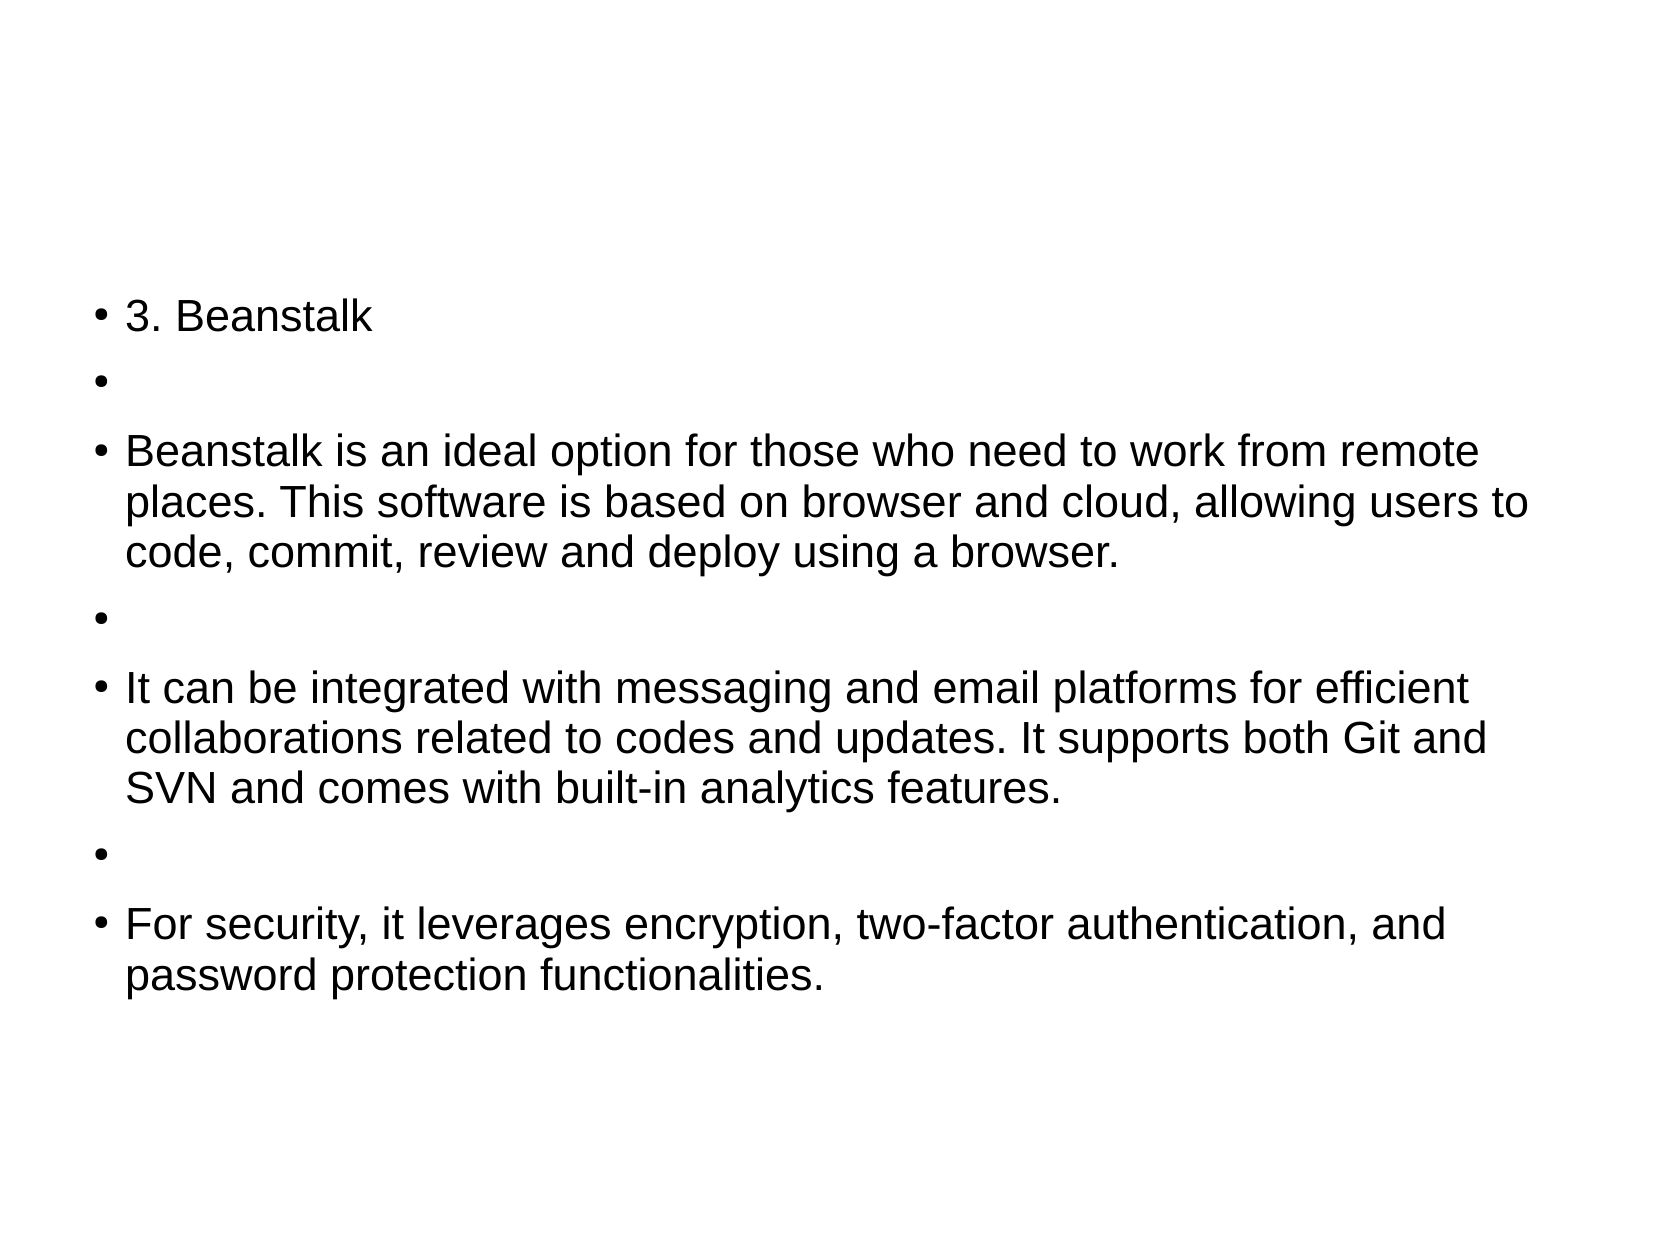

#
3. Beanstalk
Beanstalk is an ideal option for those who need to work from remote places. This software is based on browser and cloud, allowing users to code, commit, review and deploy using a browser.
It can be integrated with messaging and email platforms for efficient collaborations related to codes and updates. It supports both Git and SVN and comes with built-in analytics features.
For security, it leverages encryption, two-factor authentication, and password protection functionalities.